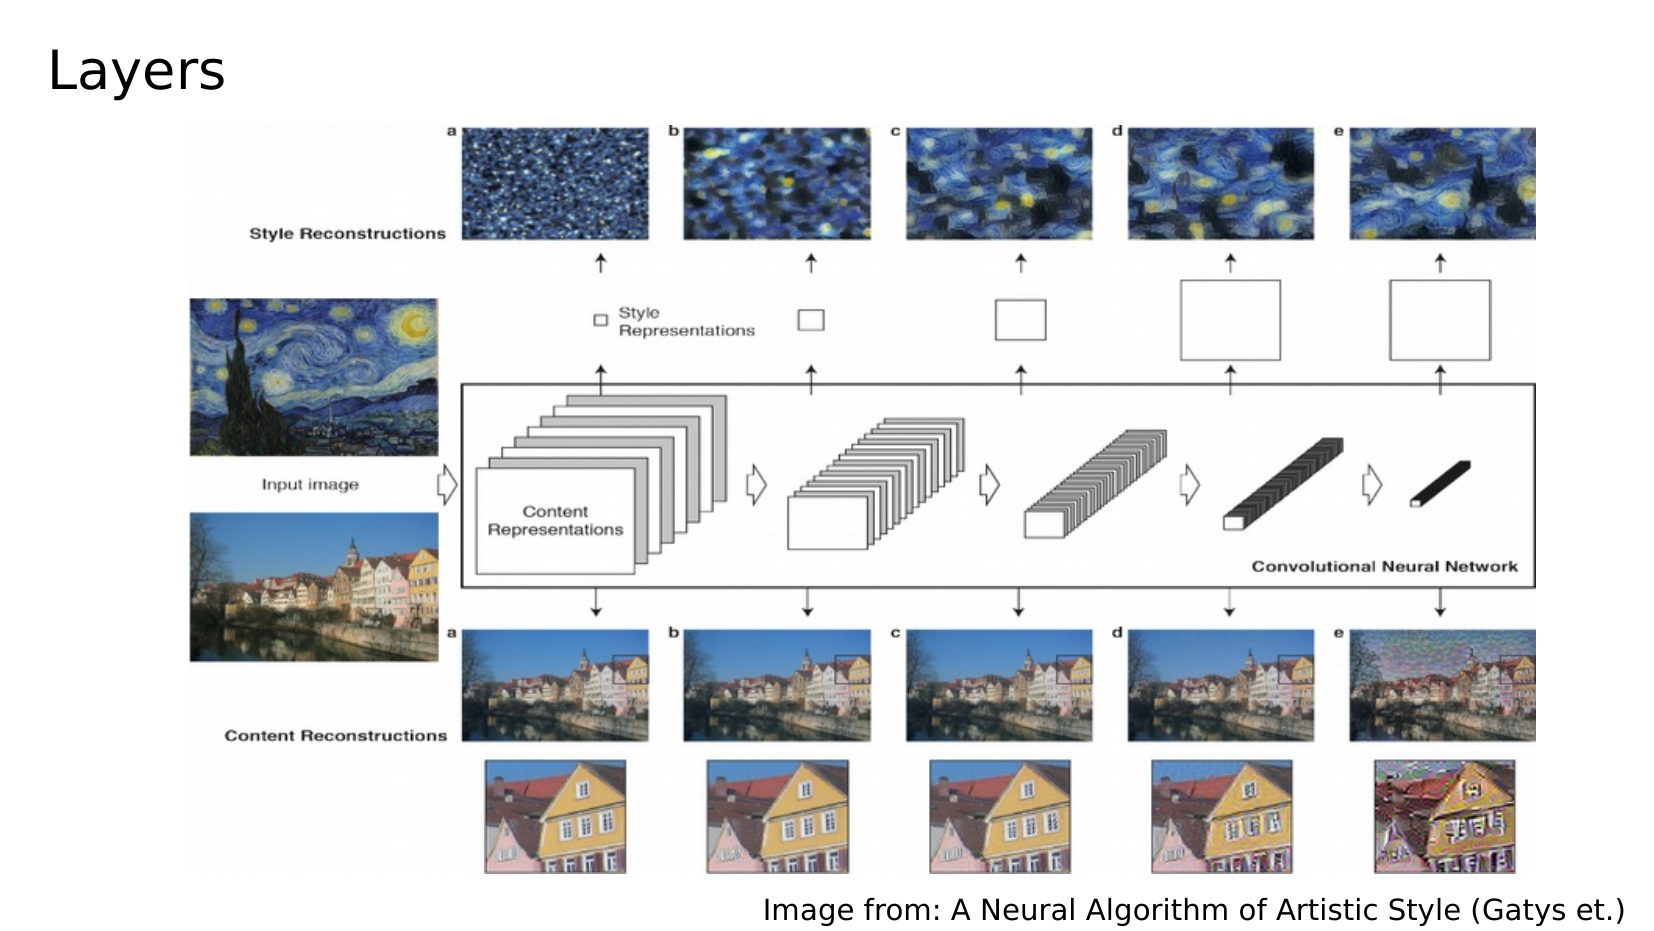

# Layers
Image from: A Neural Algorithm of Artistic Style (Gatys et.)